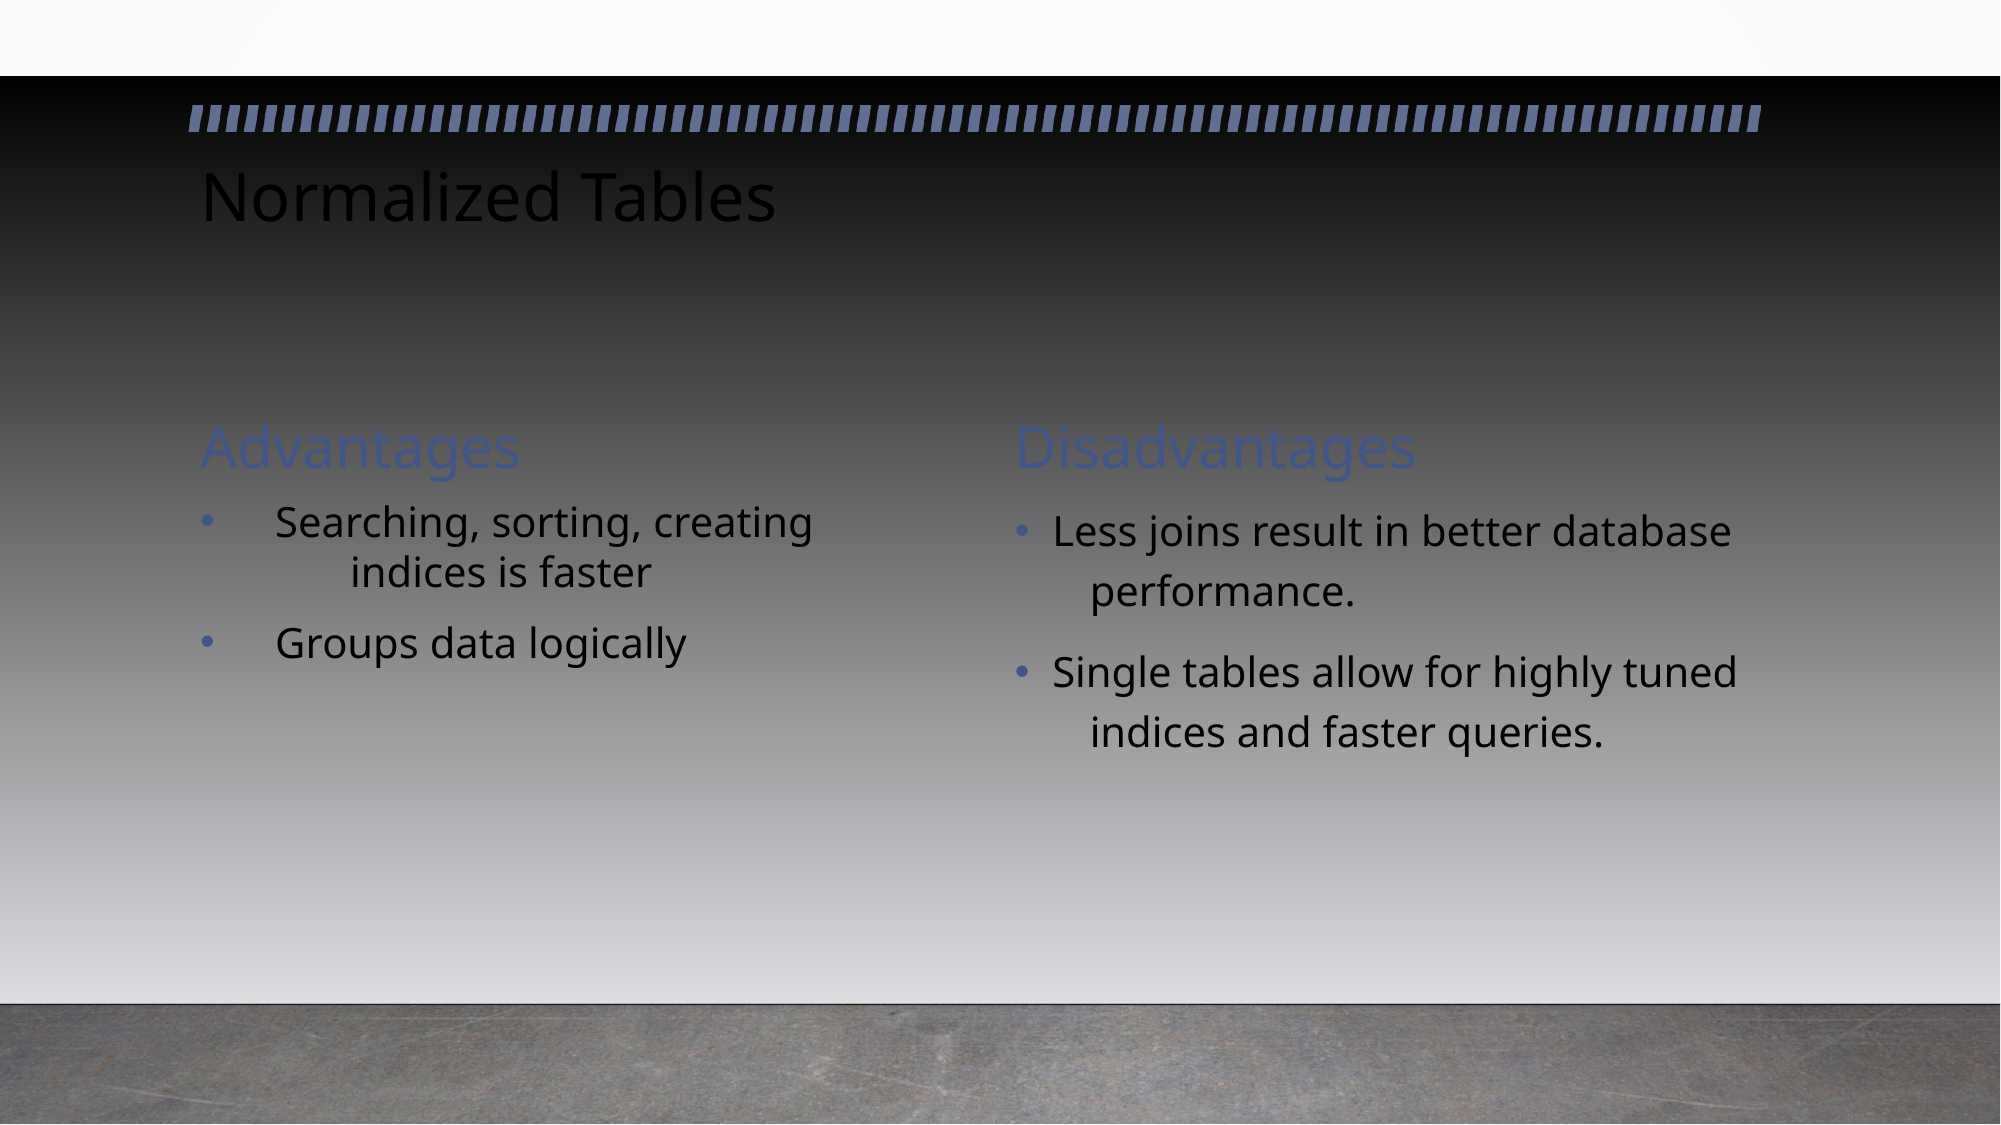

# Normalized Tables
Advantages
Disadvantages
Less joins result in better database performance.
Single tables allow for highly tuned indices and faster queries.
Searching, sorting, creating indices is faster
Groups data logically